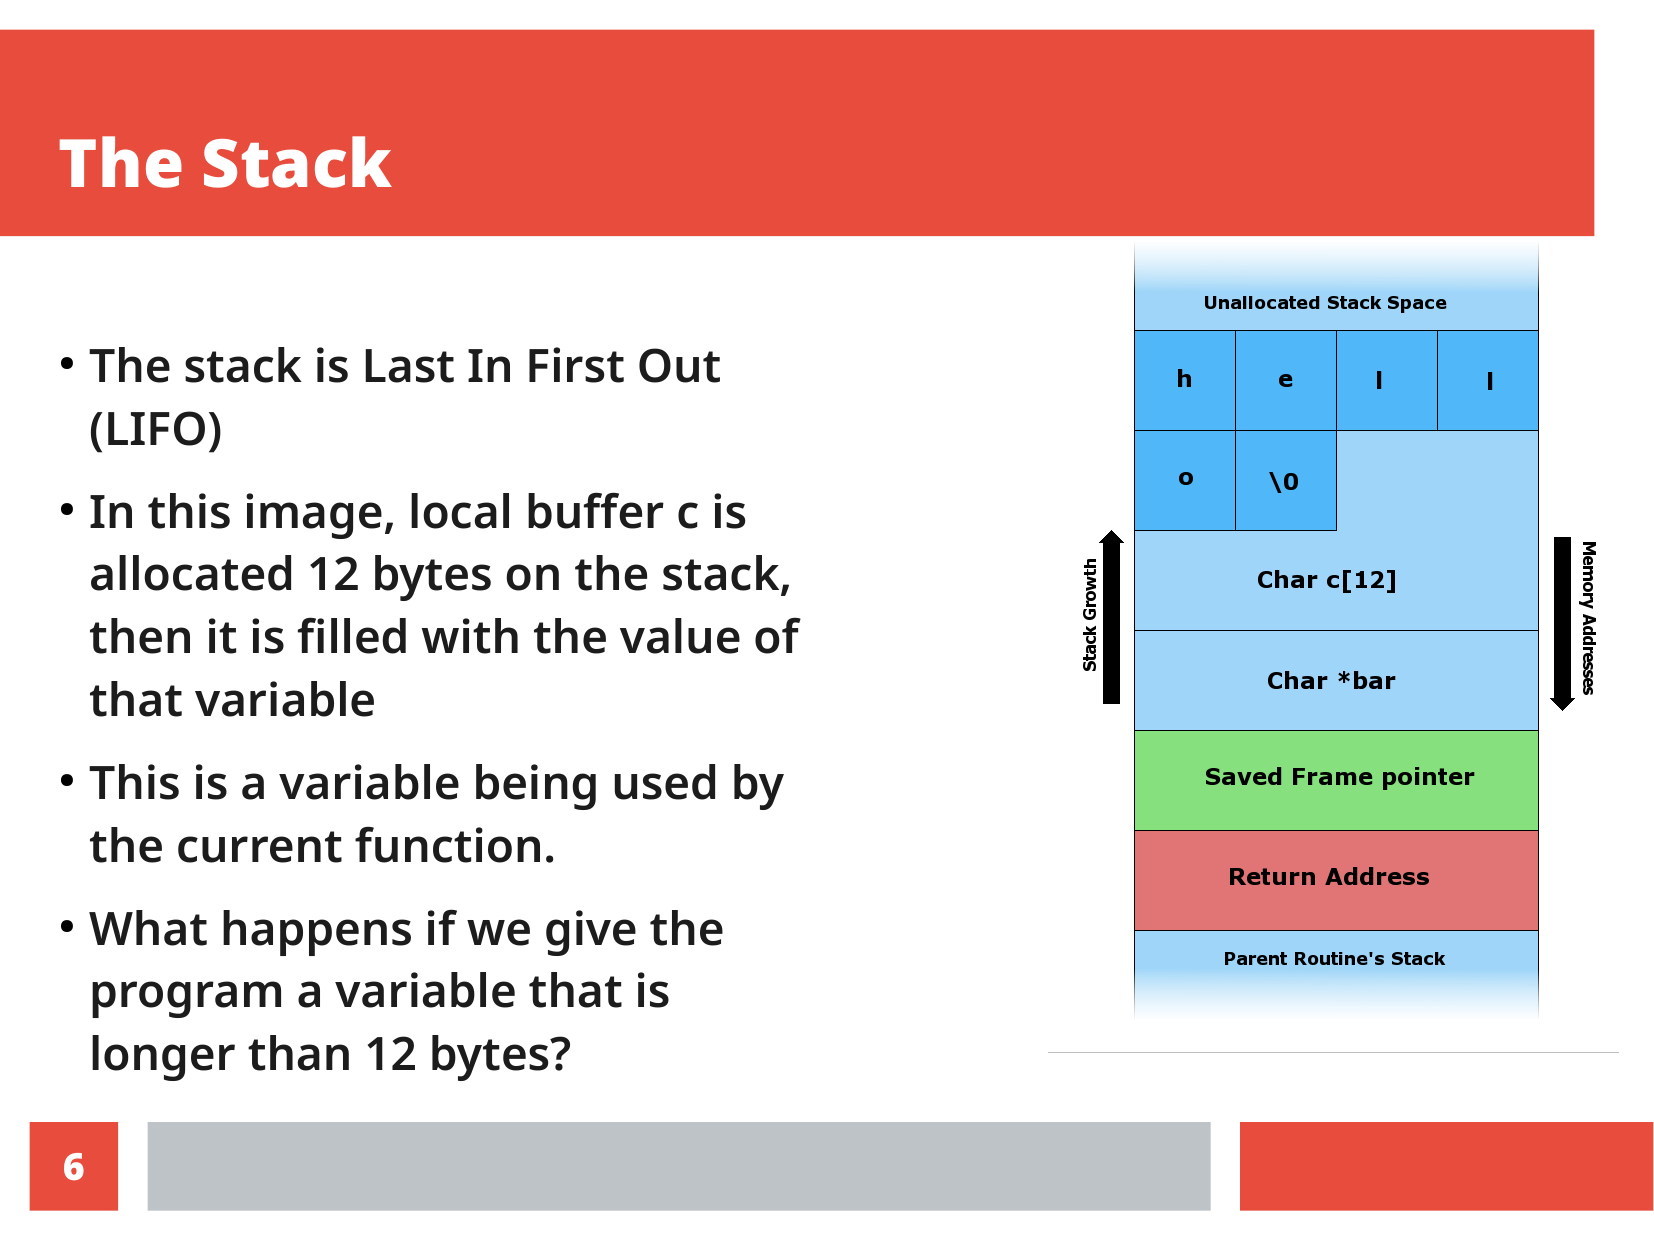

# The Stack
The stack is Last In First Out (LIFO)
In this image, local buffer c is allocated 12 bytes on the stack, then it is filled with the value of that variable
This is a variable being used by the current function.
What happens if we give the program a variable that is longer than 12 bytes?
6